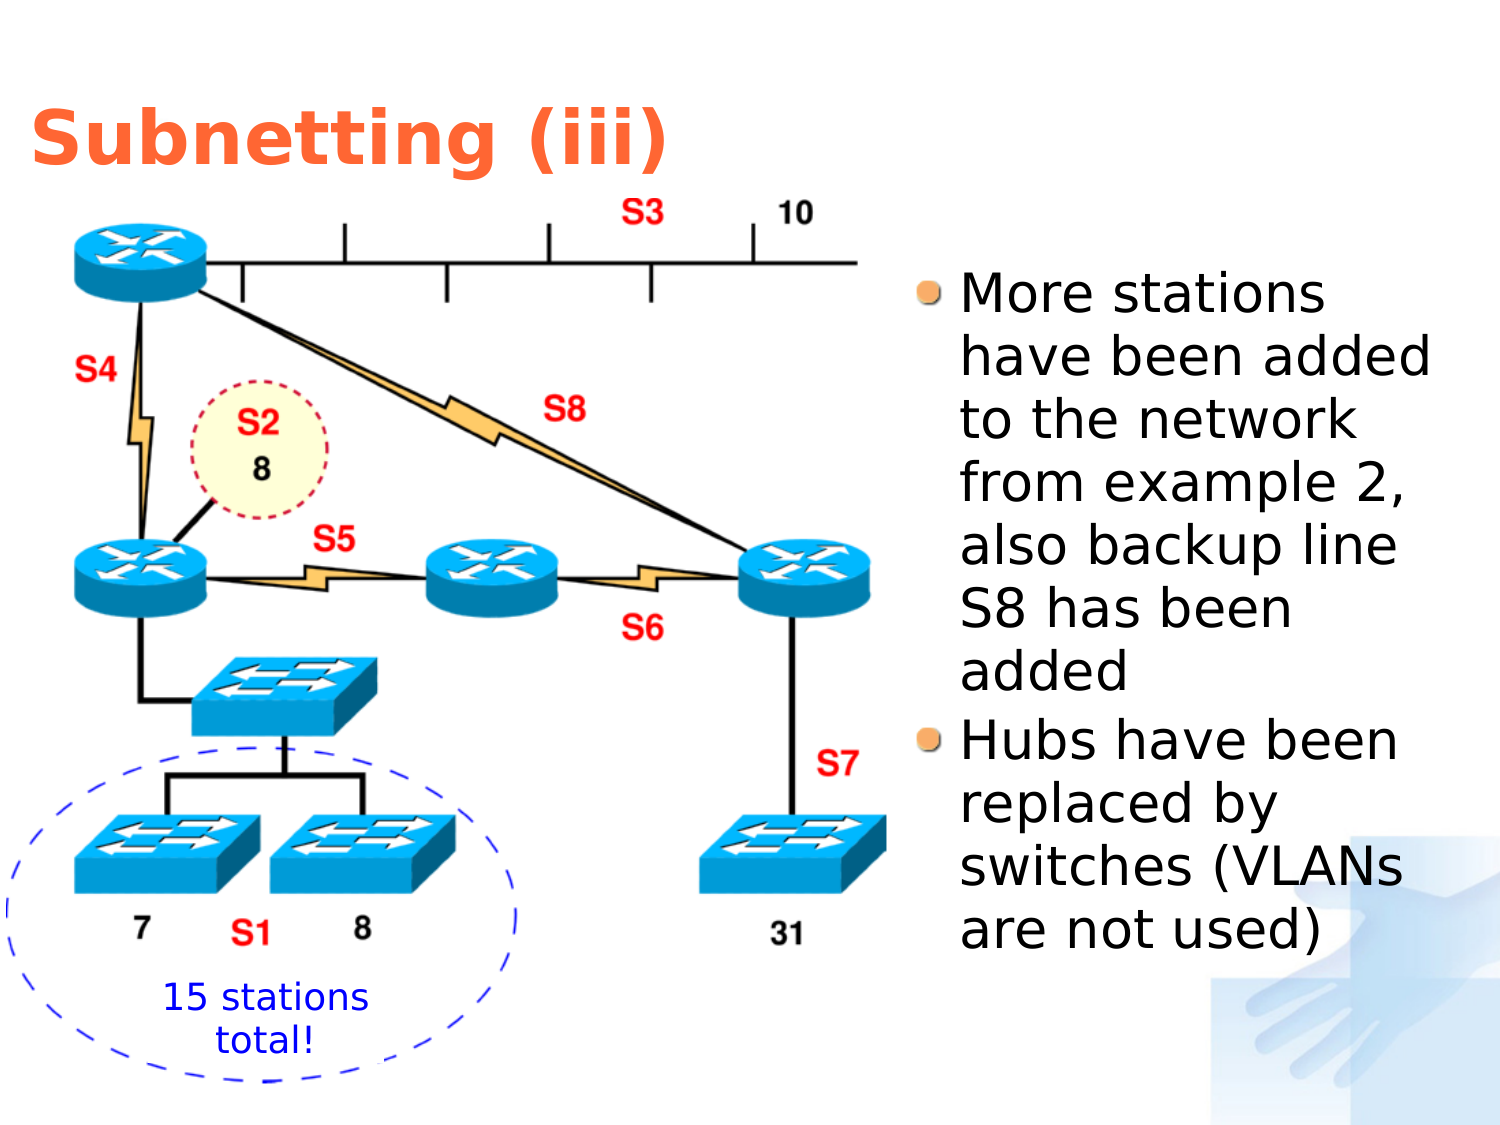

# Subnetting (iii)
15 stations
total!
More stations have been added to the network from example 2, also backup line S8 has been added
Hubs have been replaced by switches (VLANs are not used)